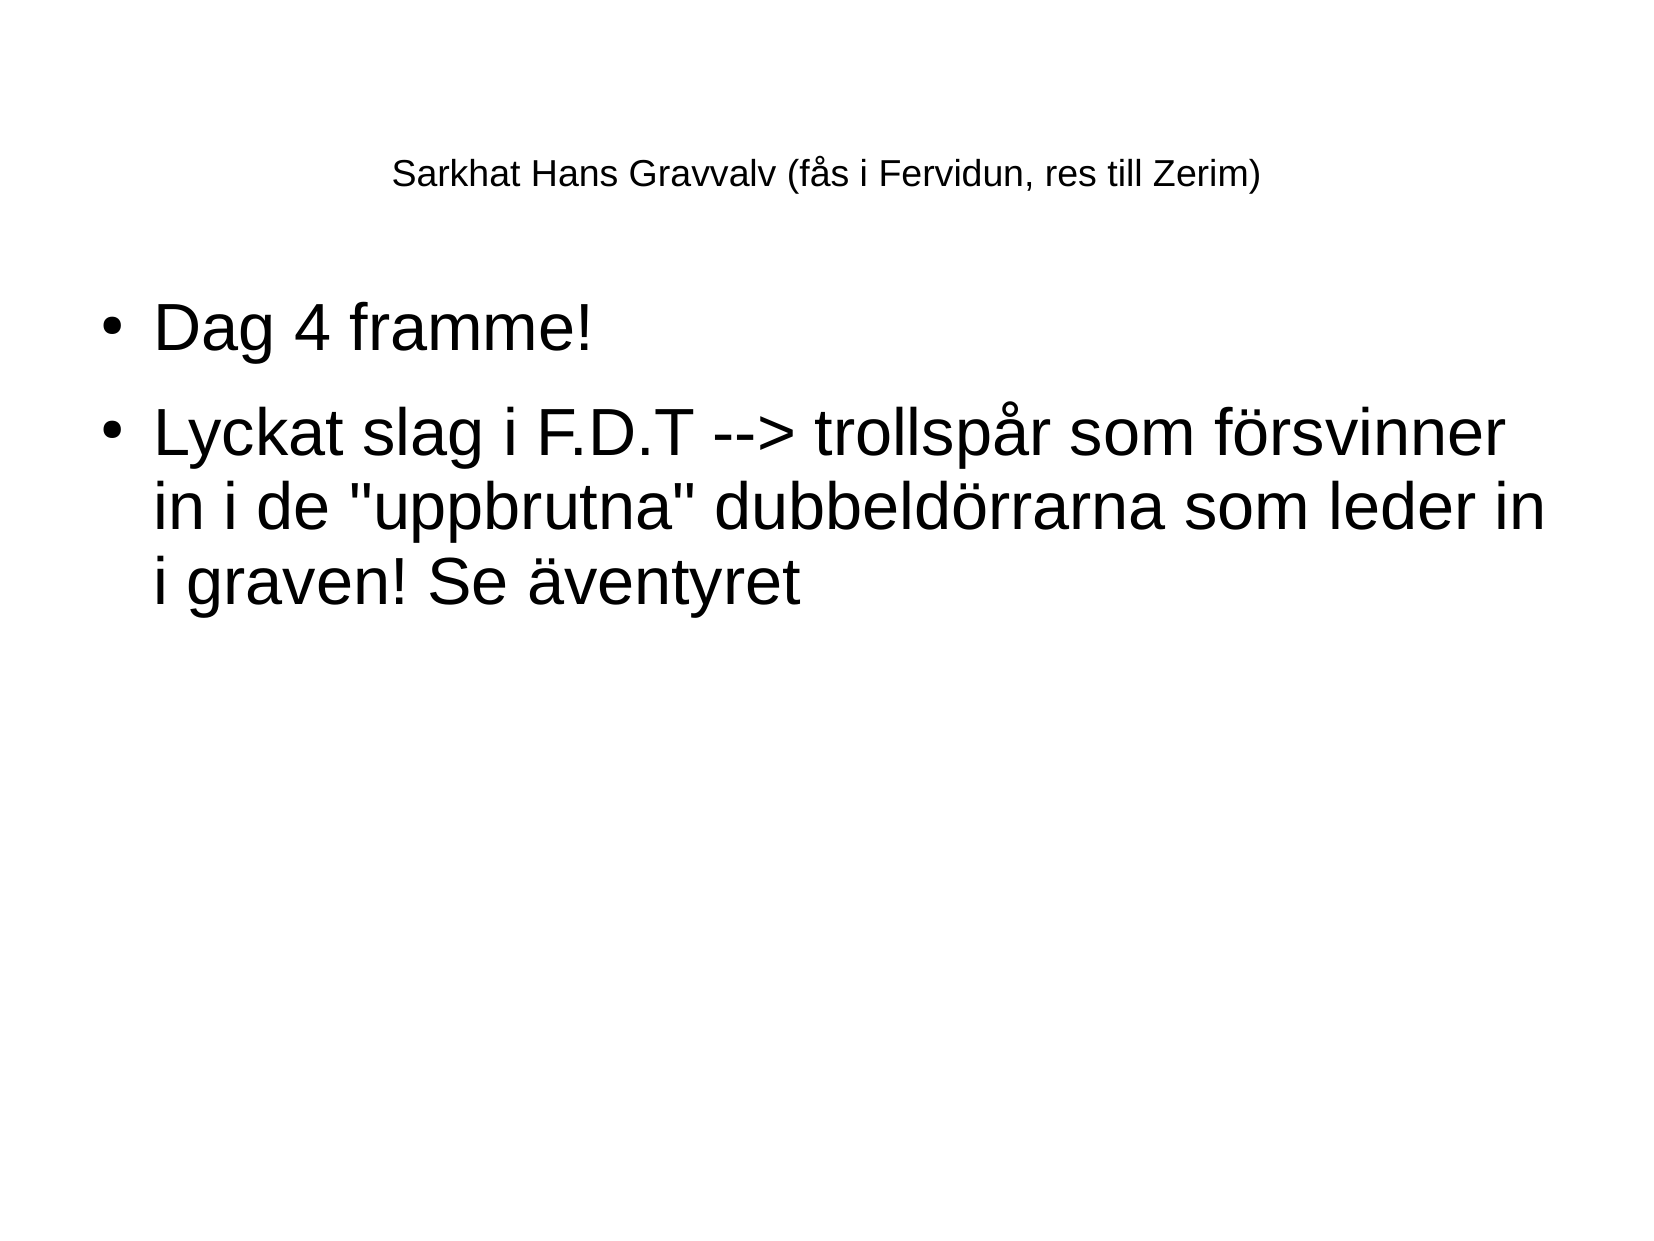

# Sarkhat Hans Gravvalv (fås i Fervidun, res till Zerim)
Dag 4 framme!
Lyckat slag i F.D.T --> trollspår som försvinner in i de "uppbrutna" dubbeldörrarna som leder in i graven! Se äventyret